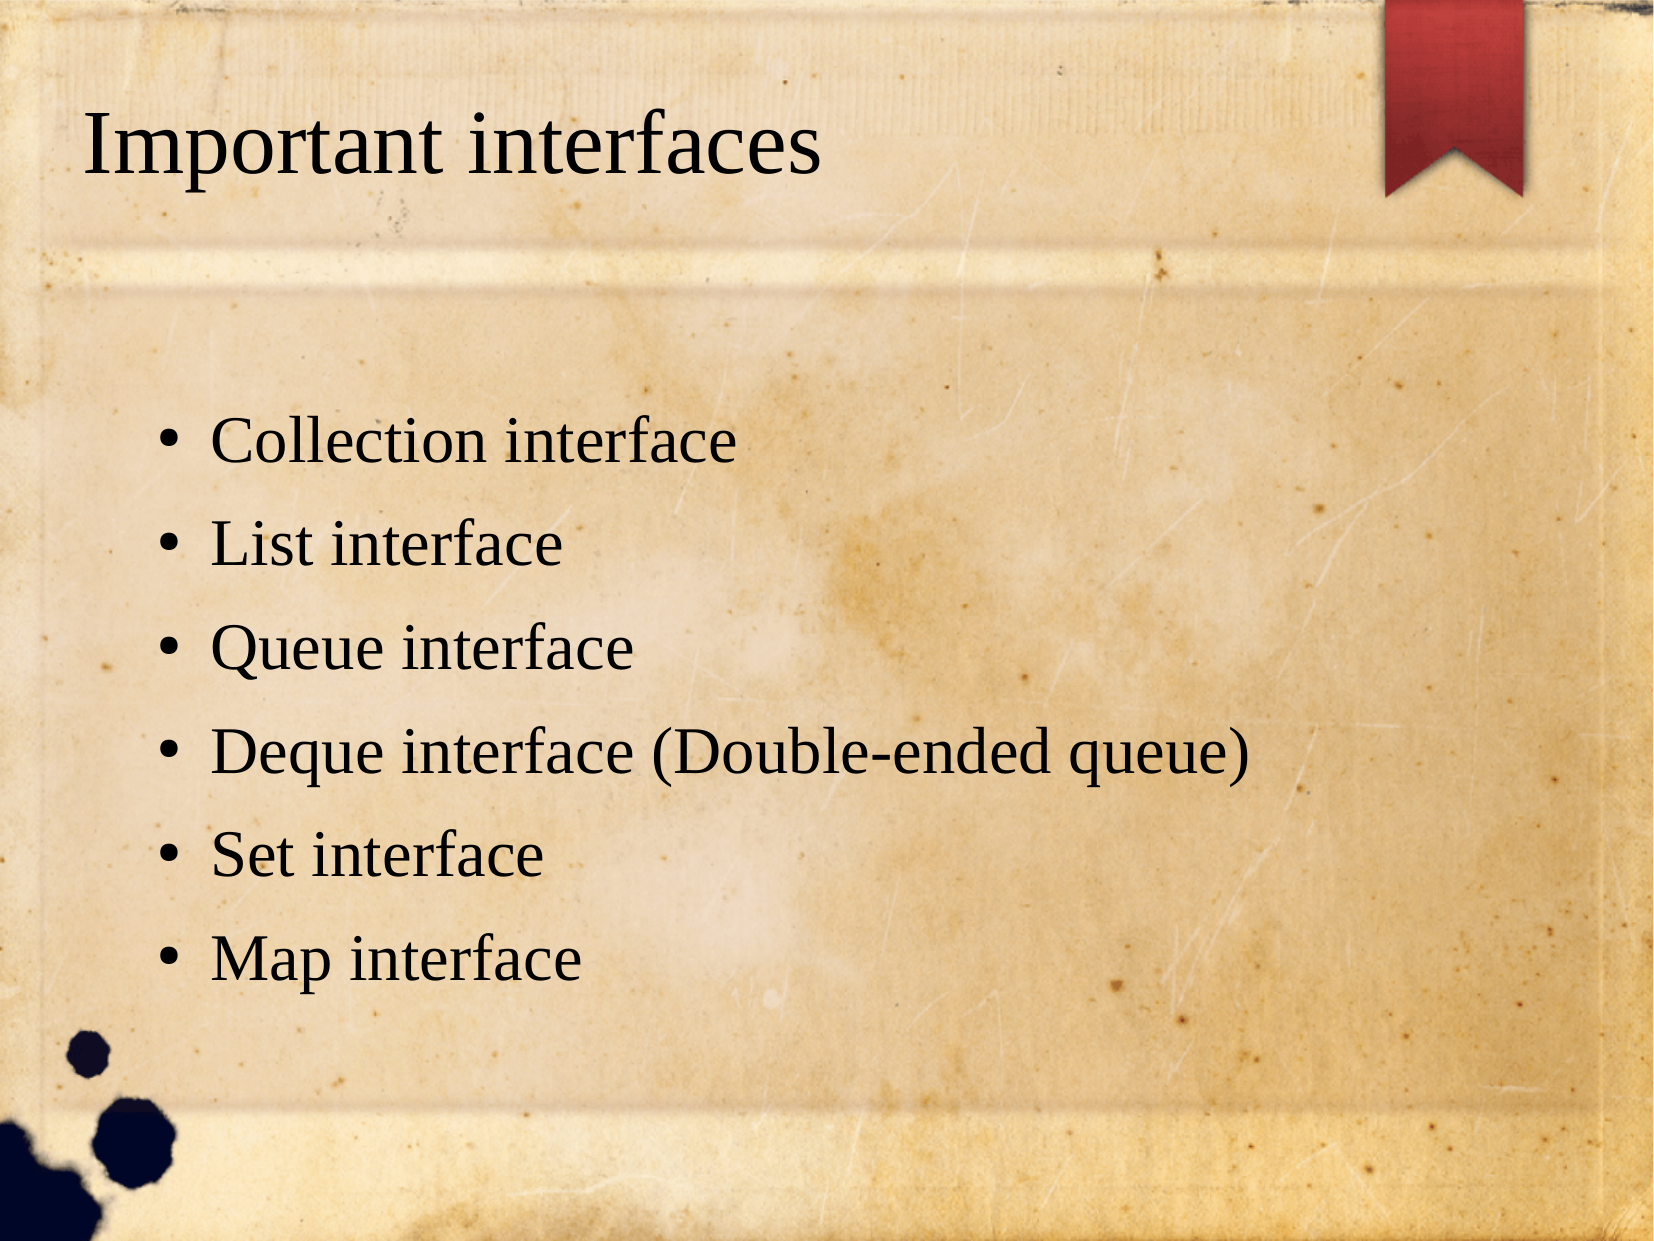

# Important interfaces
Collection interface
List interface
Queue interface
Deque interface (Double-ended queue)
Set interface
Map interface